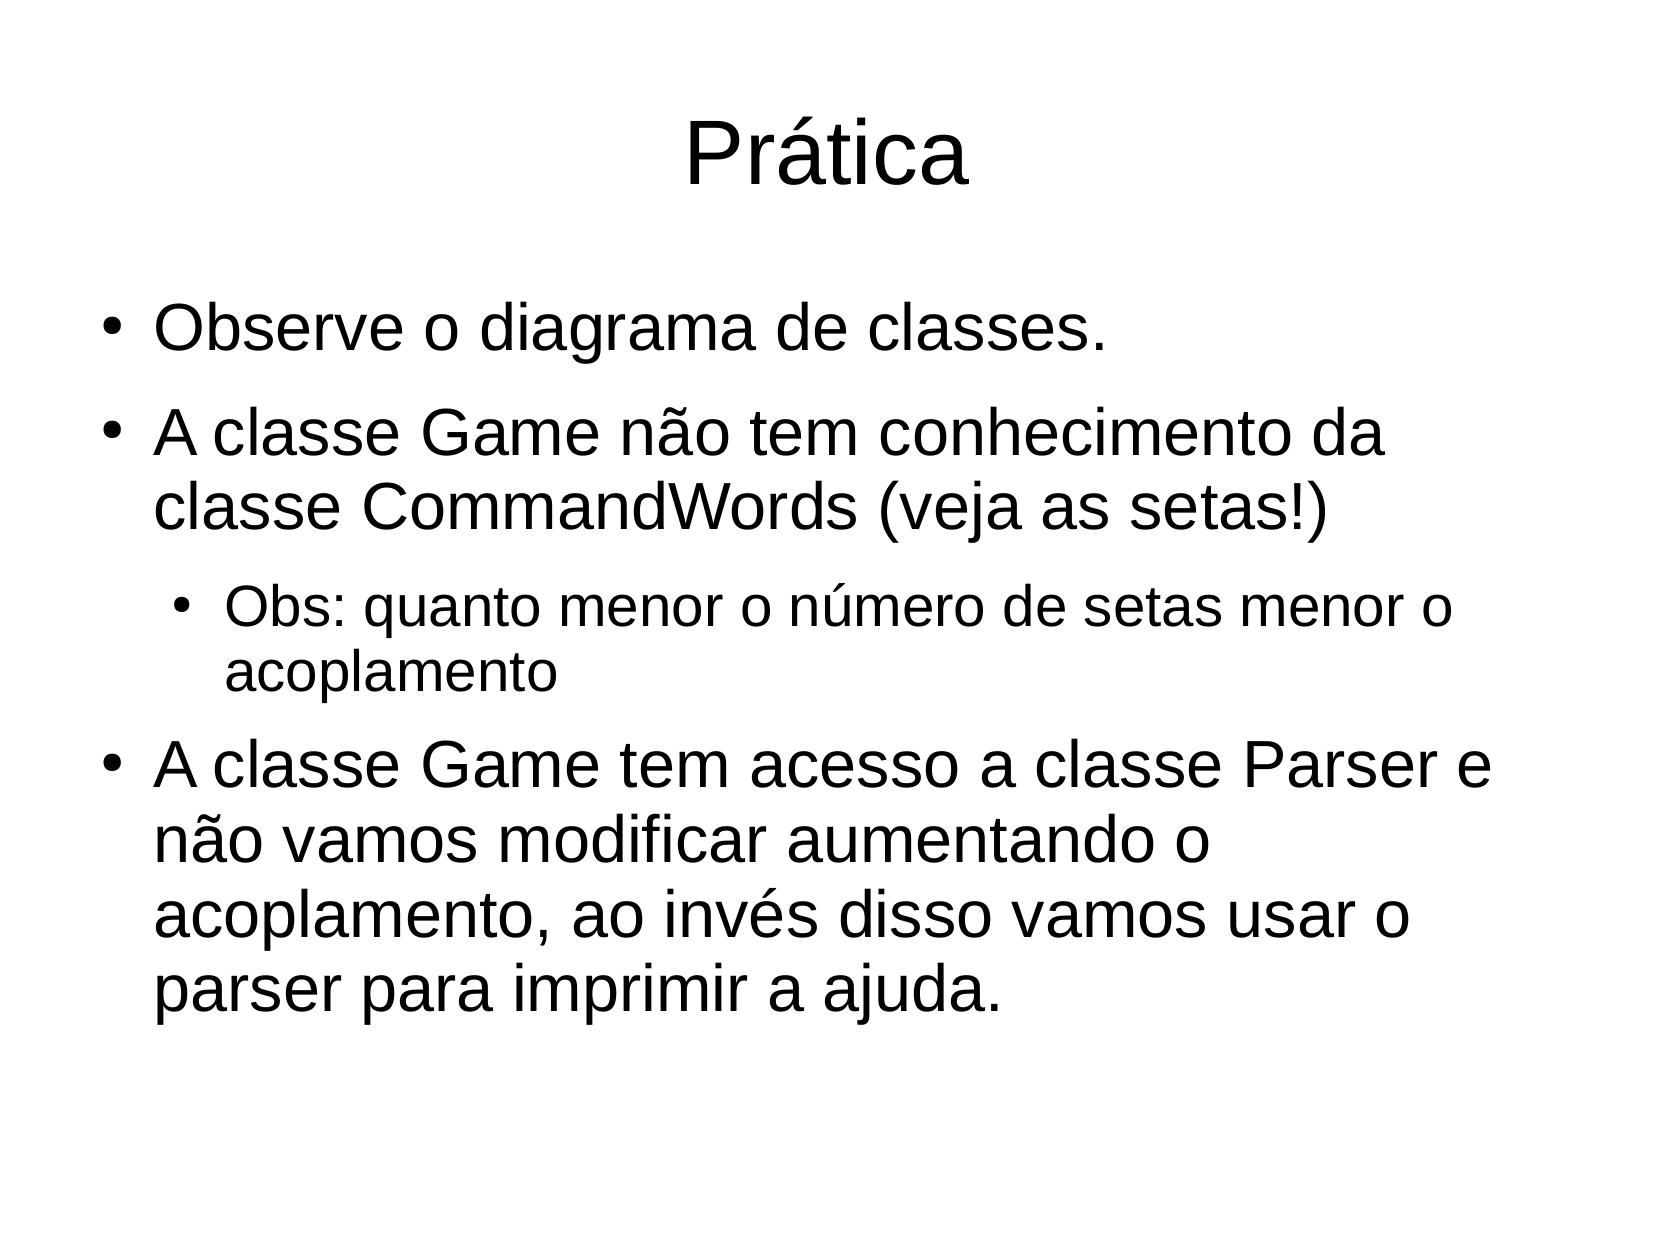

# Prática
Observe o diagrama de classes.
A classe Game não tem conhecimento da classe CommandWords (veja as setas!)
Obs: quanto menor o número de setas menor o acoplamento
A classe Game tem acesso a classe Parser e não vamos modificar aumentando o acoplamento, ao invés disso vamos usar o parser para imprimir a ajuda.